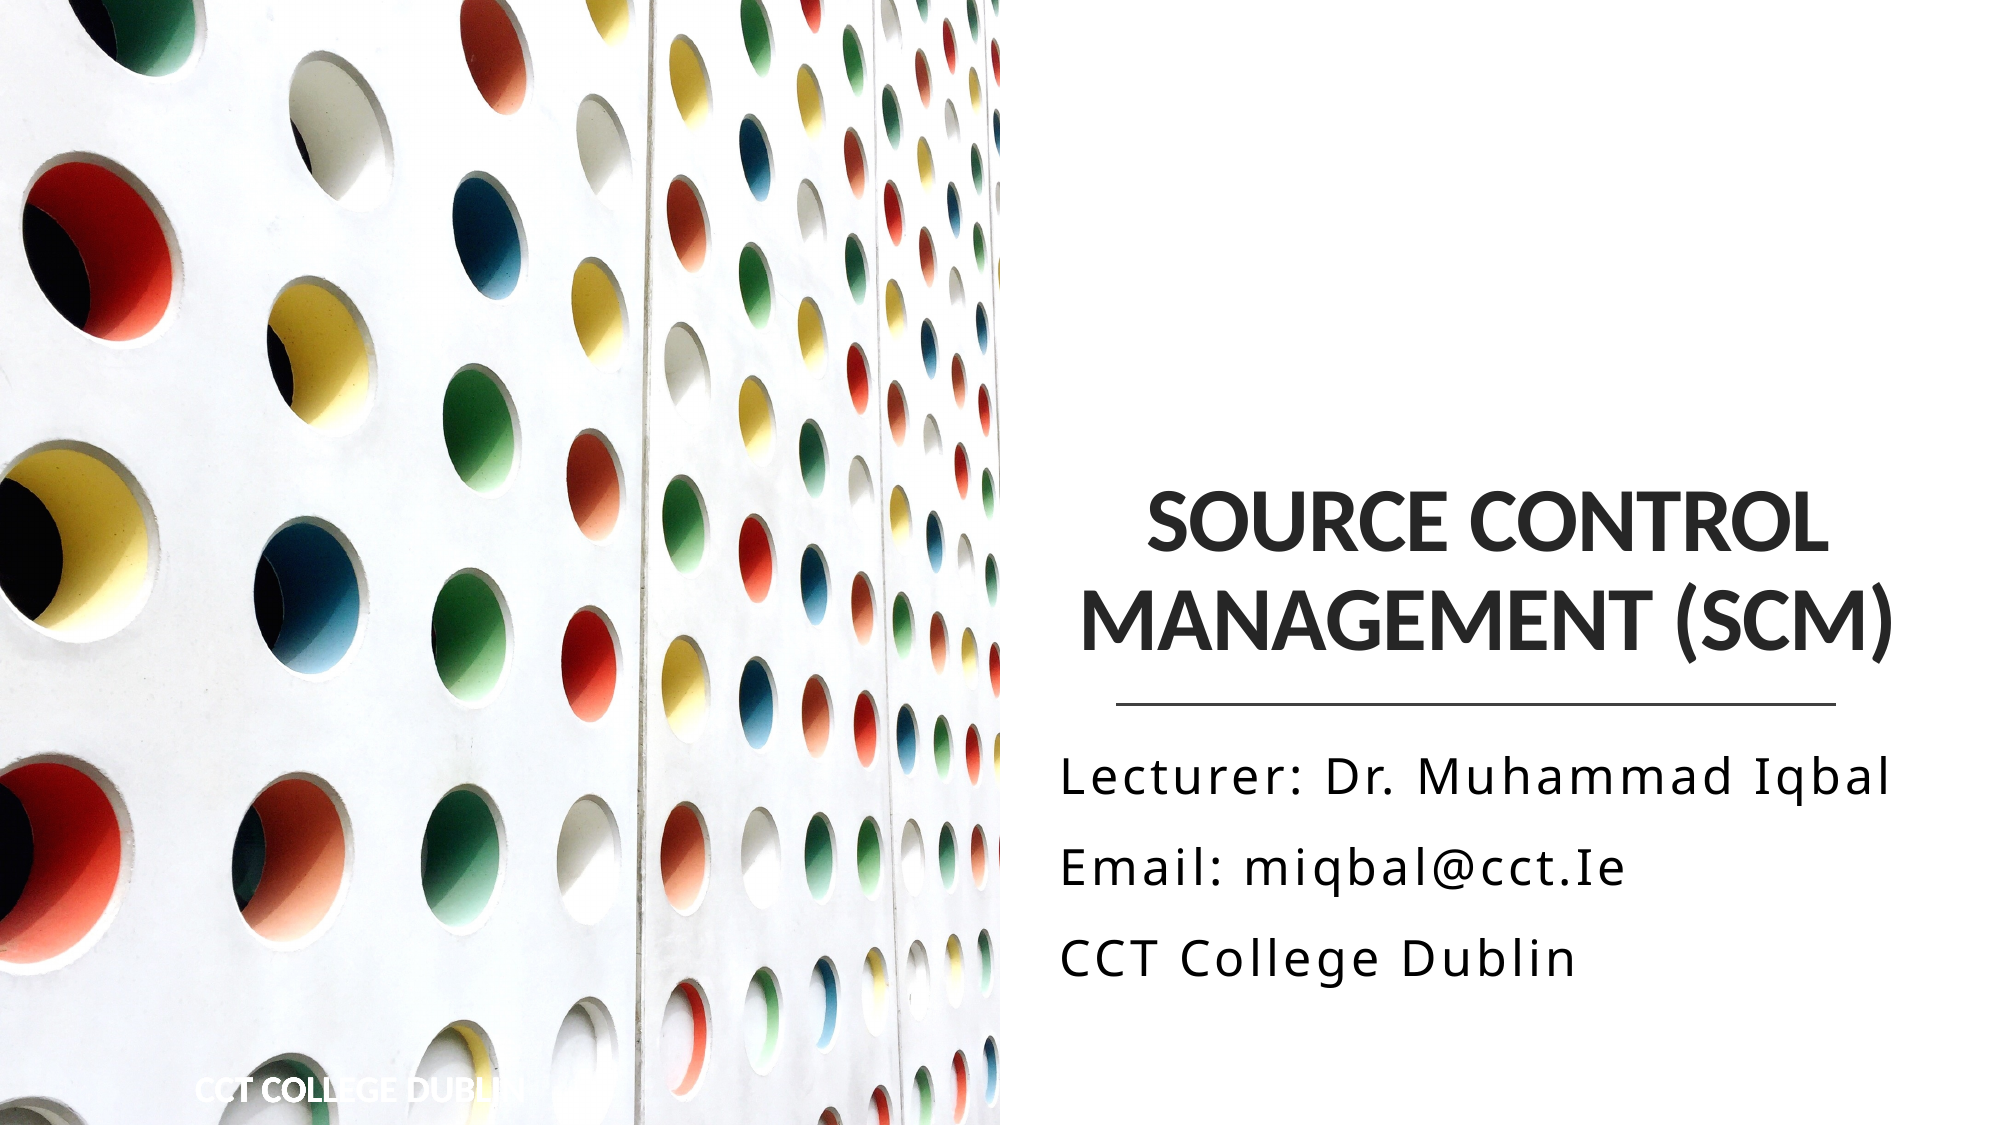

# SOURCE CONTROL MANAGEMENT (SCM)
Lecturer: Dr. Muhammad Iqbal
Email: miqbal@cct.Ie
CCT College Dublin
CCT College Dublin
CCT COLLEGE DUBLIN
CCT COLLEGE DUBLIN
CCT COLLEGE DUBLIN
CCT COLLEGE DUBLIN
CCT COLLEGE DUBLIN
CCT COLLEGE DUBLIN
1
1
1
1
1
1
1